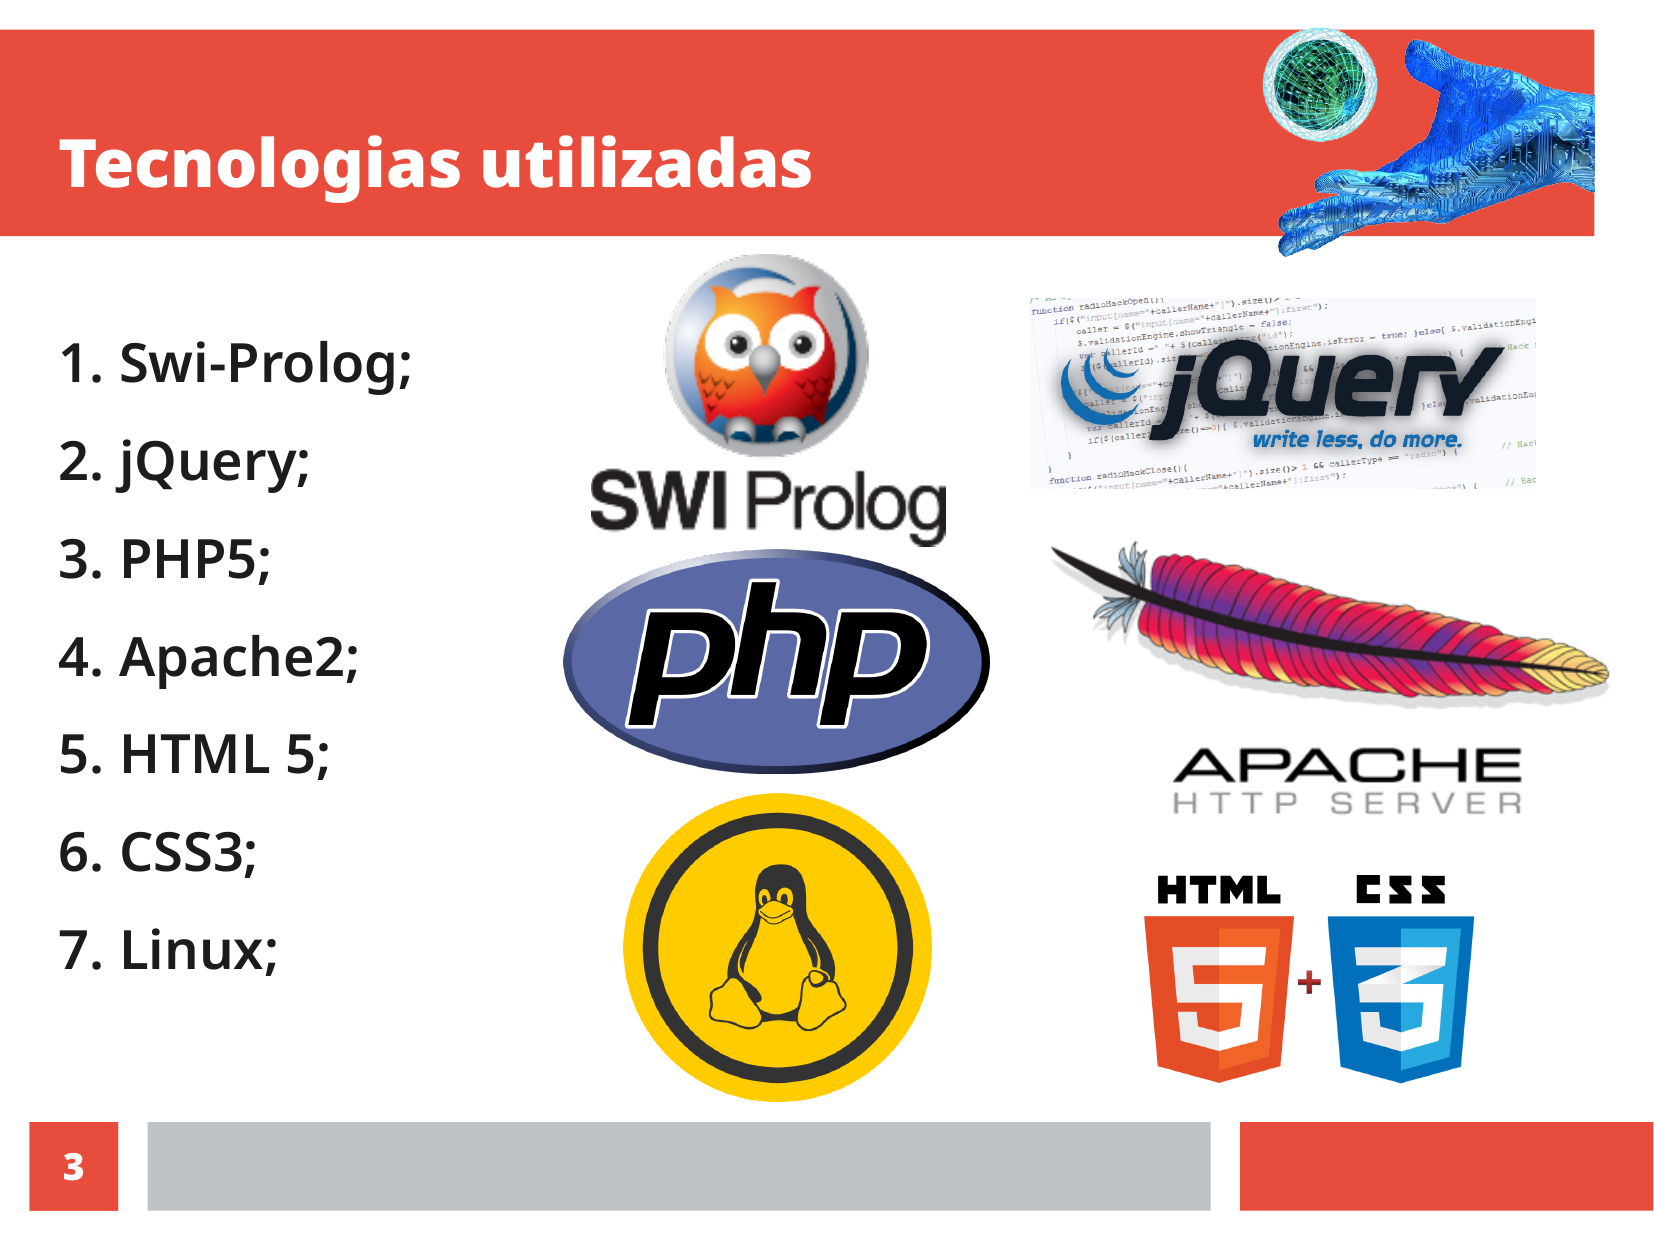

# Tecnologias utilizadas
1. Swi-Prolog;
2. jQuery;
3. PHP5;
4. Apache2;
5. HTML 5;
6. CSS3;
7. Linux;
3